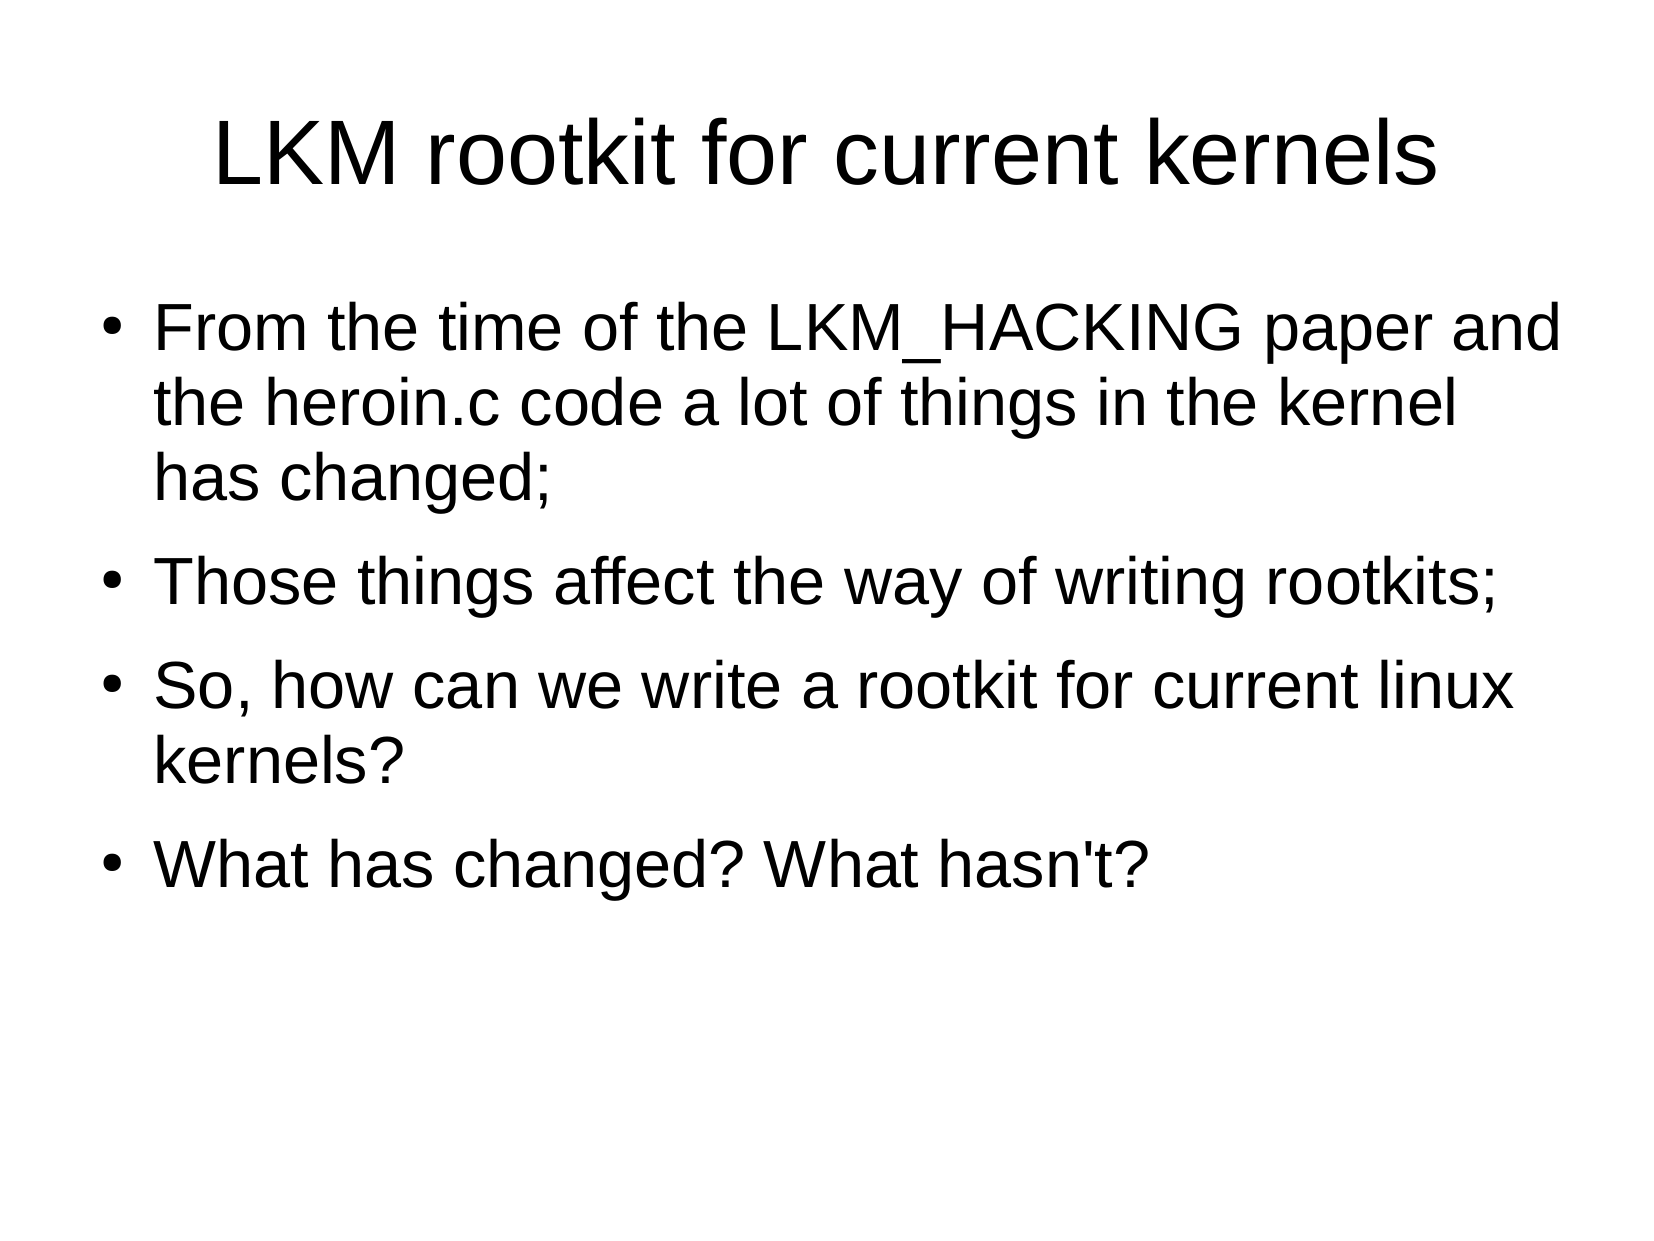

# LKM rootkit for current kernels
From the time of the LKM_HACKING paper and the heroin.c code a lot of things in the kernel has changed;
Those things affect the way of writing rootkits;
So, how can we write a rootkit for current linux kernels?
What has changed? What hasn't?